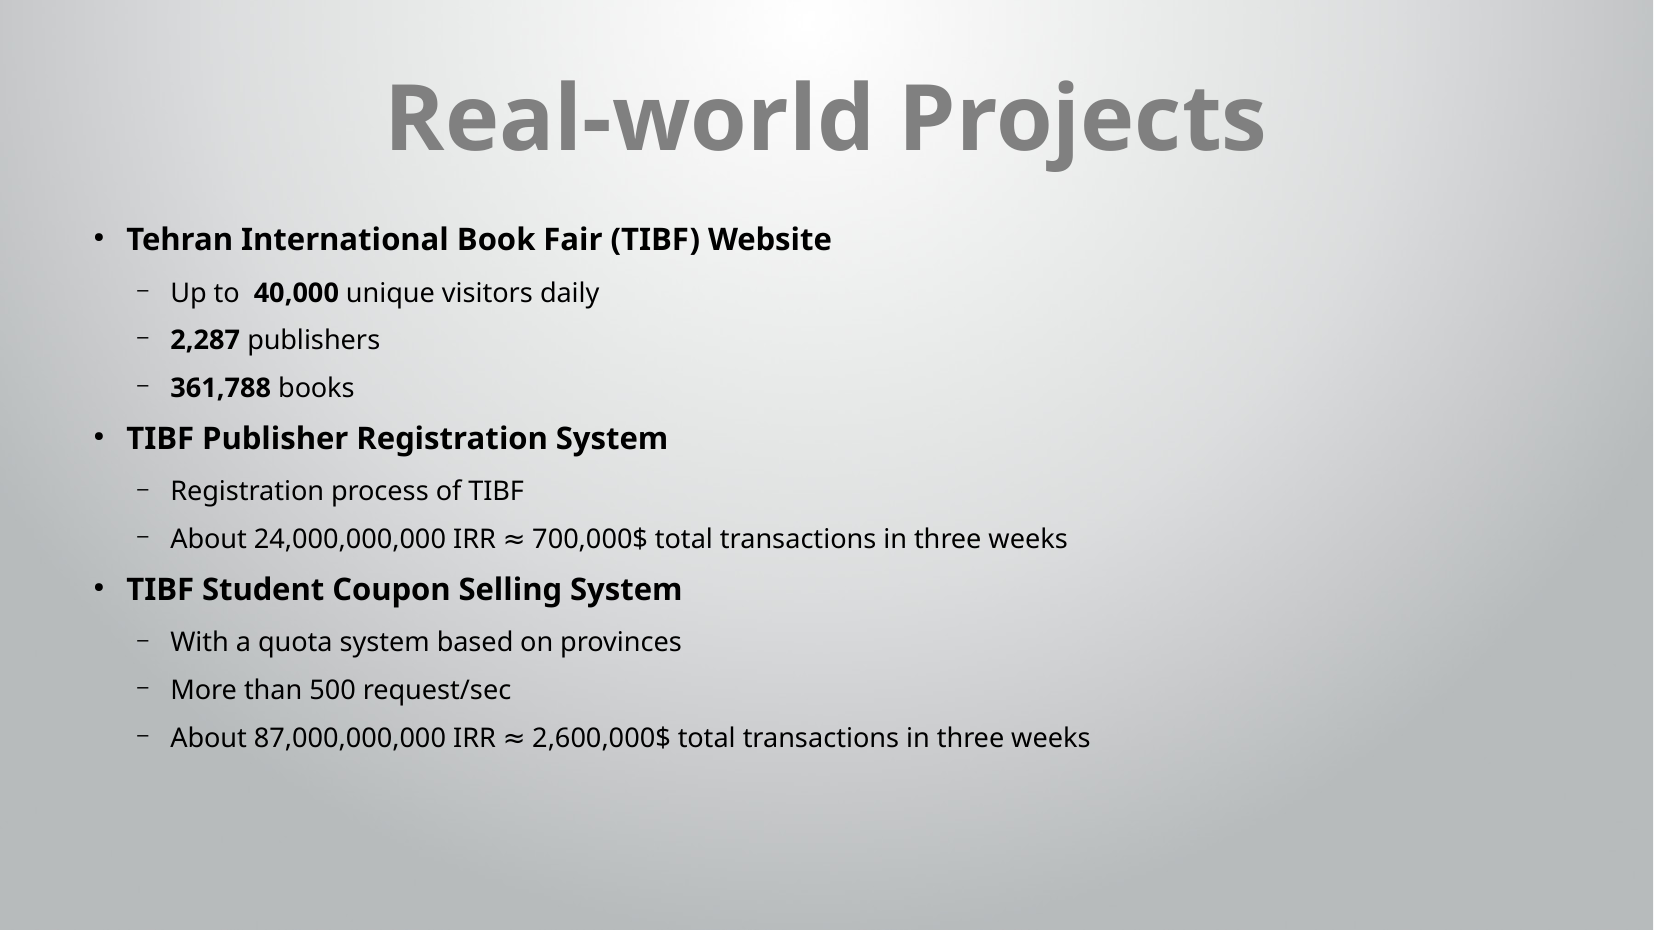

# Real-world Projects
Tehran International Book Fair (TIBF) Website
Up to 40,000 unique visitors daily
2,287 publishers
361,788 books
TIBF Publisher Registration System
Registration process of TIBF
About 24,000,000,000 IRR ≈ 700,000$ total transactions in three weeks
TIBF Student Coupon Selling System
With a quota system based on provinces
More than 500 request/sec
About 87,000,000,000 IRR ≈ 2,600,000$ total transactions in three weeks